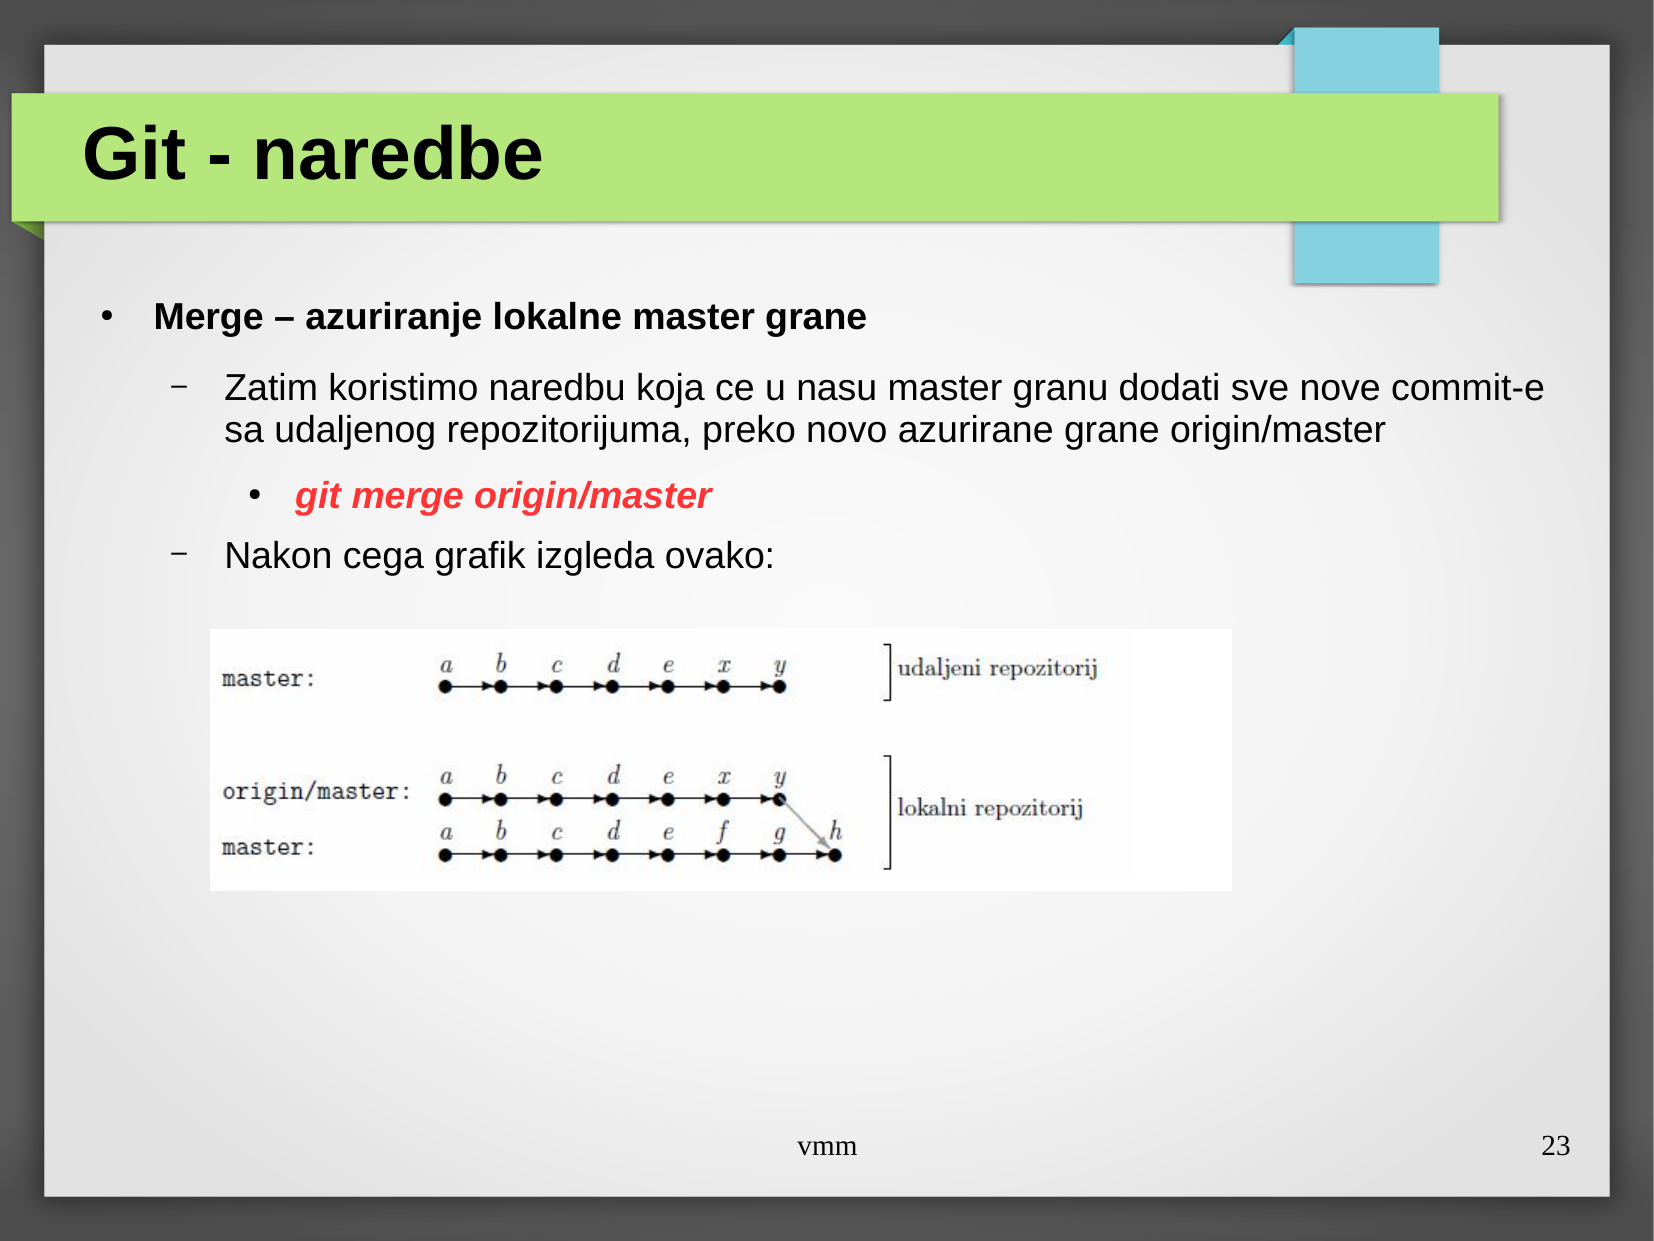

# Git - naredbe
Merge – azuriranje lokalne master grane
Zatim koristimo naredbu koja ce u nasu master granu dodati sve nove commit-e sa udaljenog repozitorijuma, preko novo azurirane grane origin/master
git merge origin/master
Nakon cega grafik izgleda ovako:
vmm
23